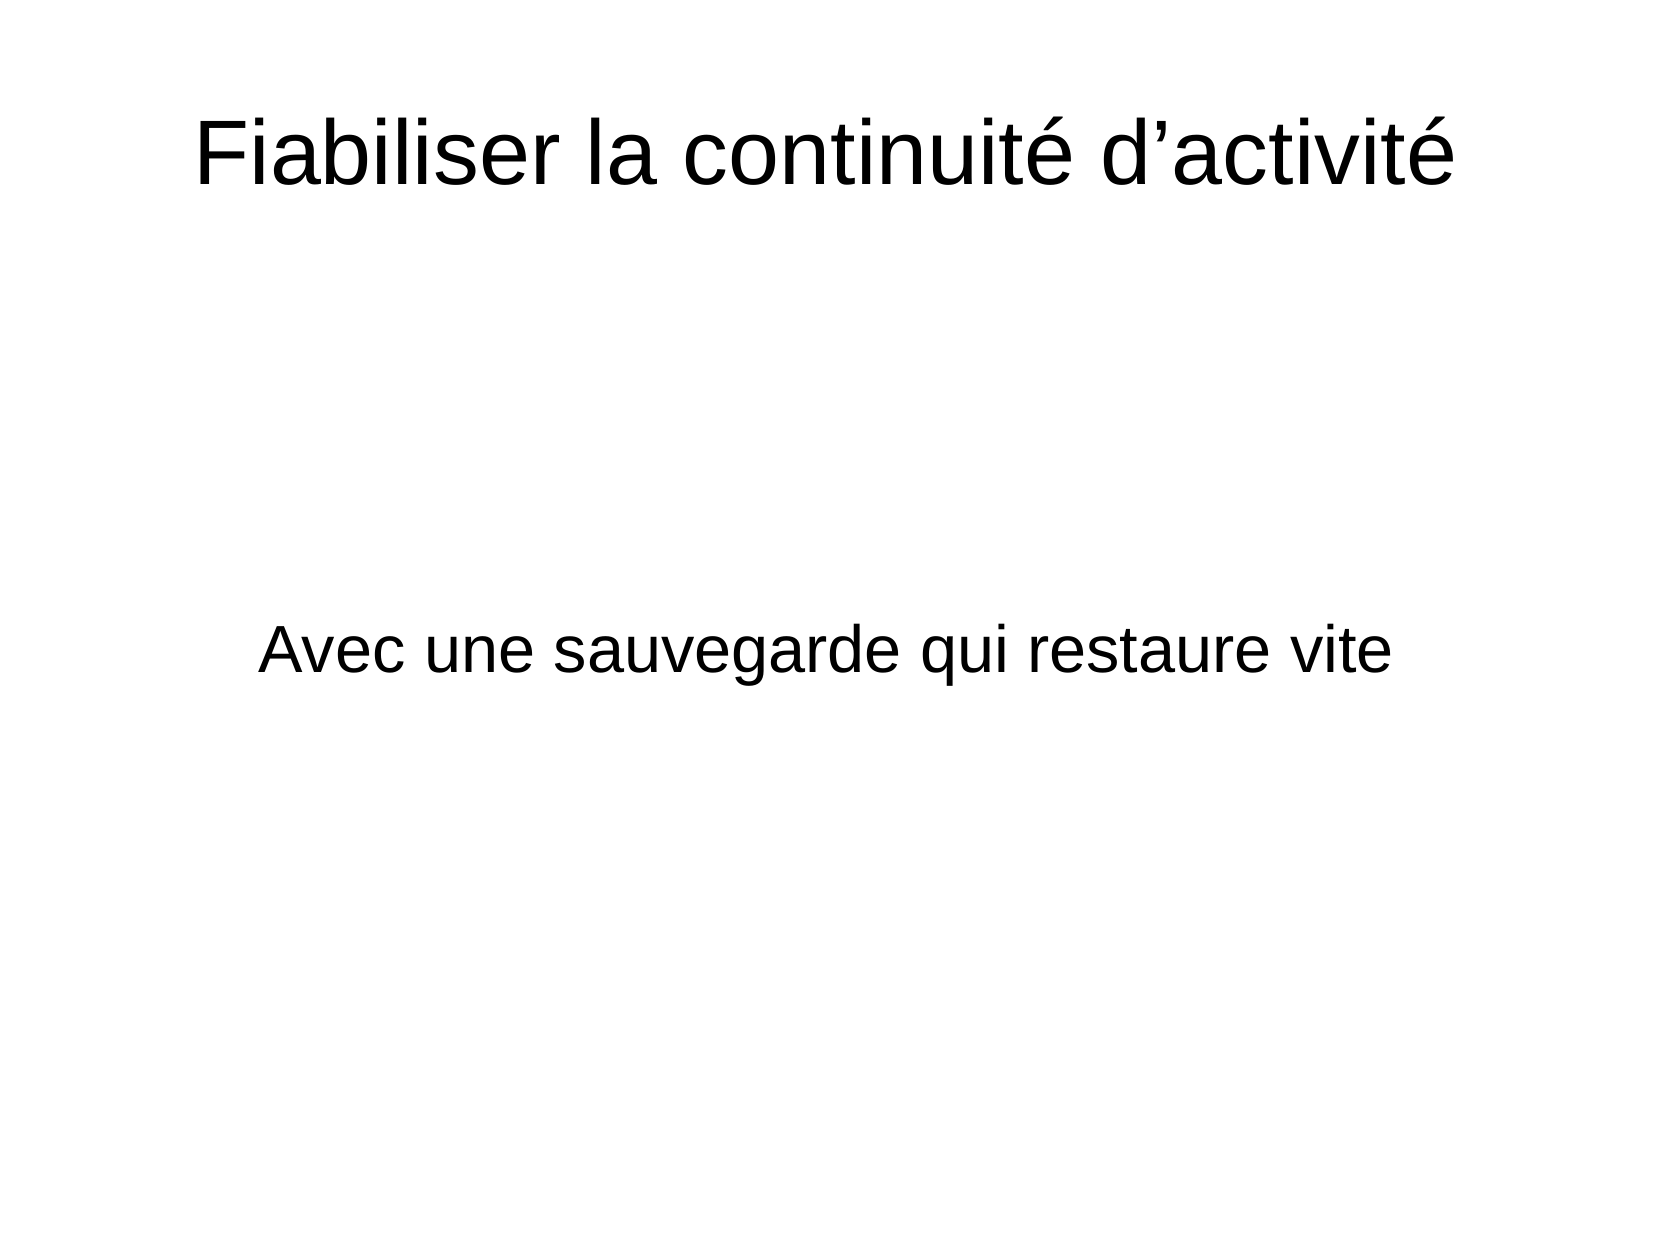

# Fiabiliser la continuité d’activité
Avec une sauvegarde qui restaure vite